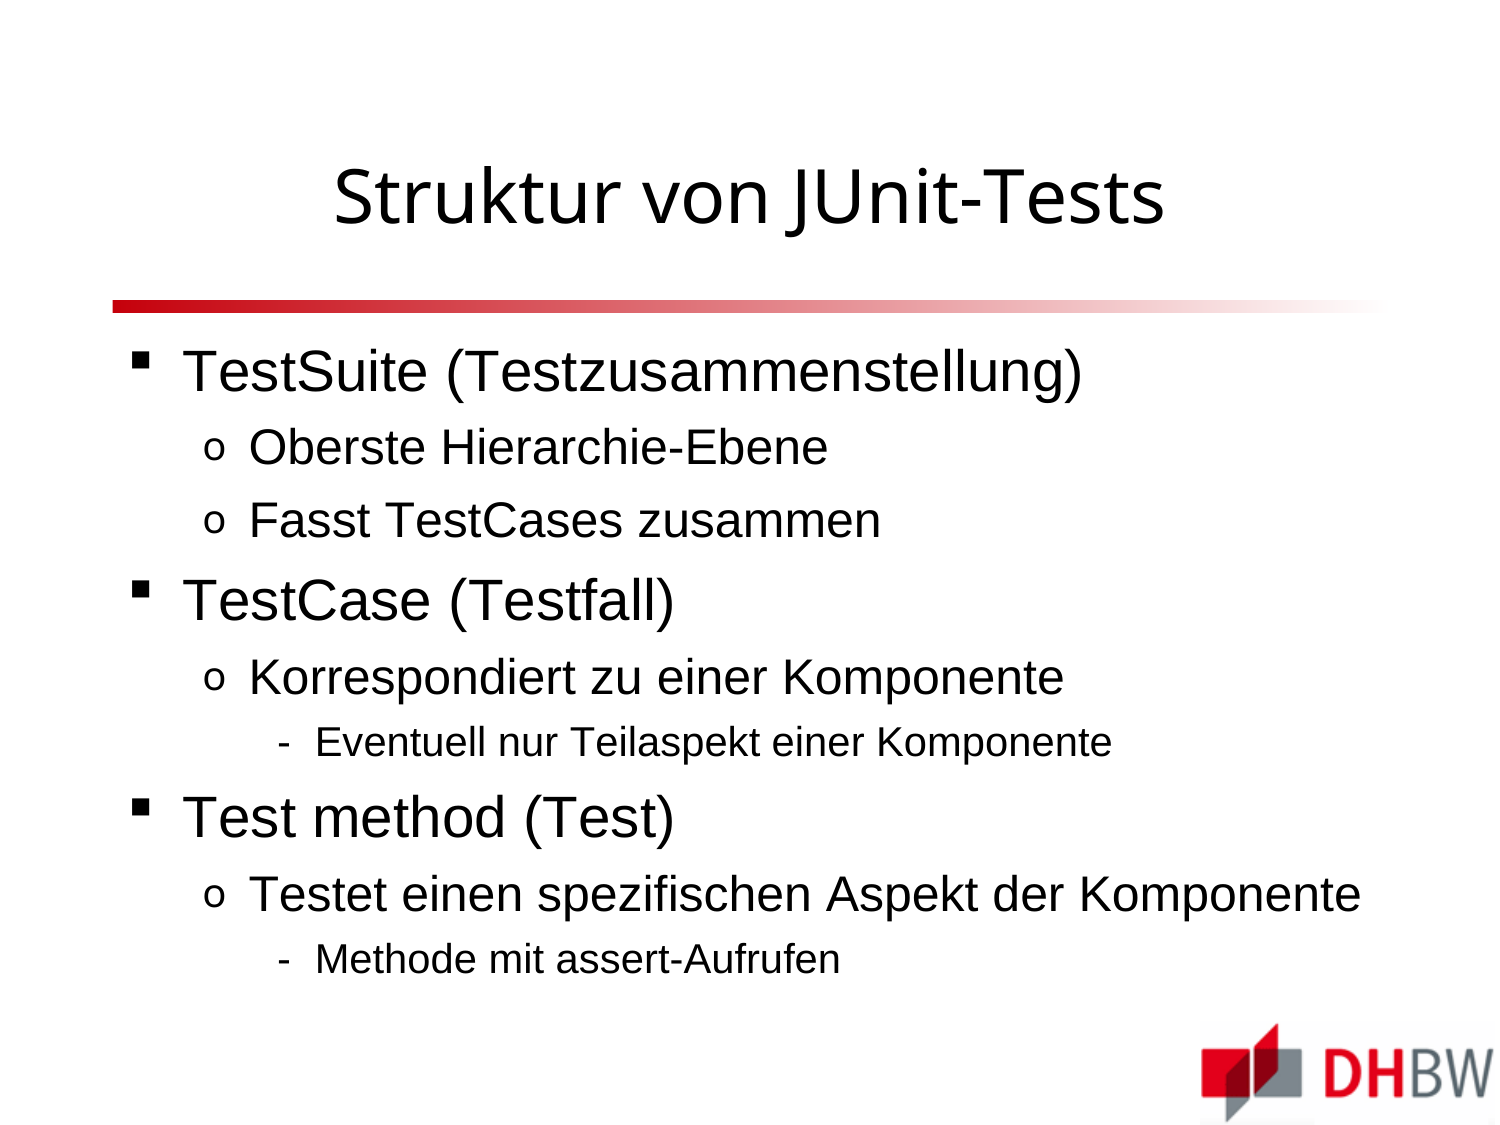

# Struktur von JUnit-Tests
TestSuite (Testzusammenstellung)
Oberste Hierarchie-Ebene
Fasst TestCases zusammen
TestCase (Testfall)
Korrespondiert zu einer Komponente
Eventuell nur Teilaspekt einer Komponente
Test method (Test)
Testet einen spezifischen Aspekt der Komponente
Methode mit assert-Aufrufen